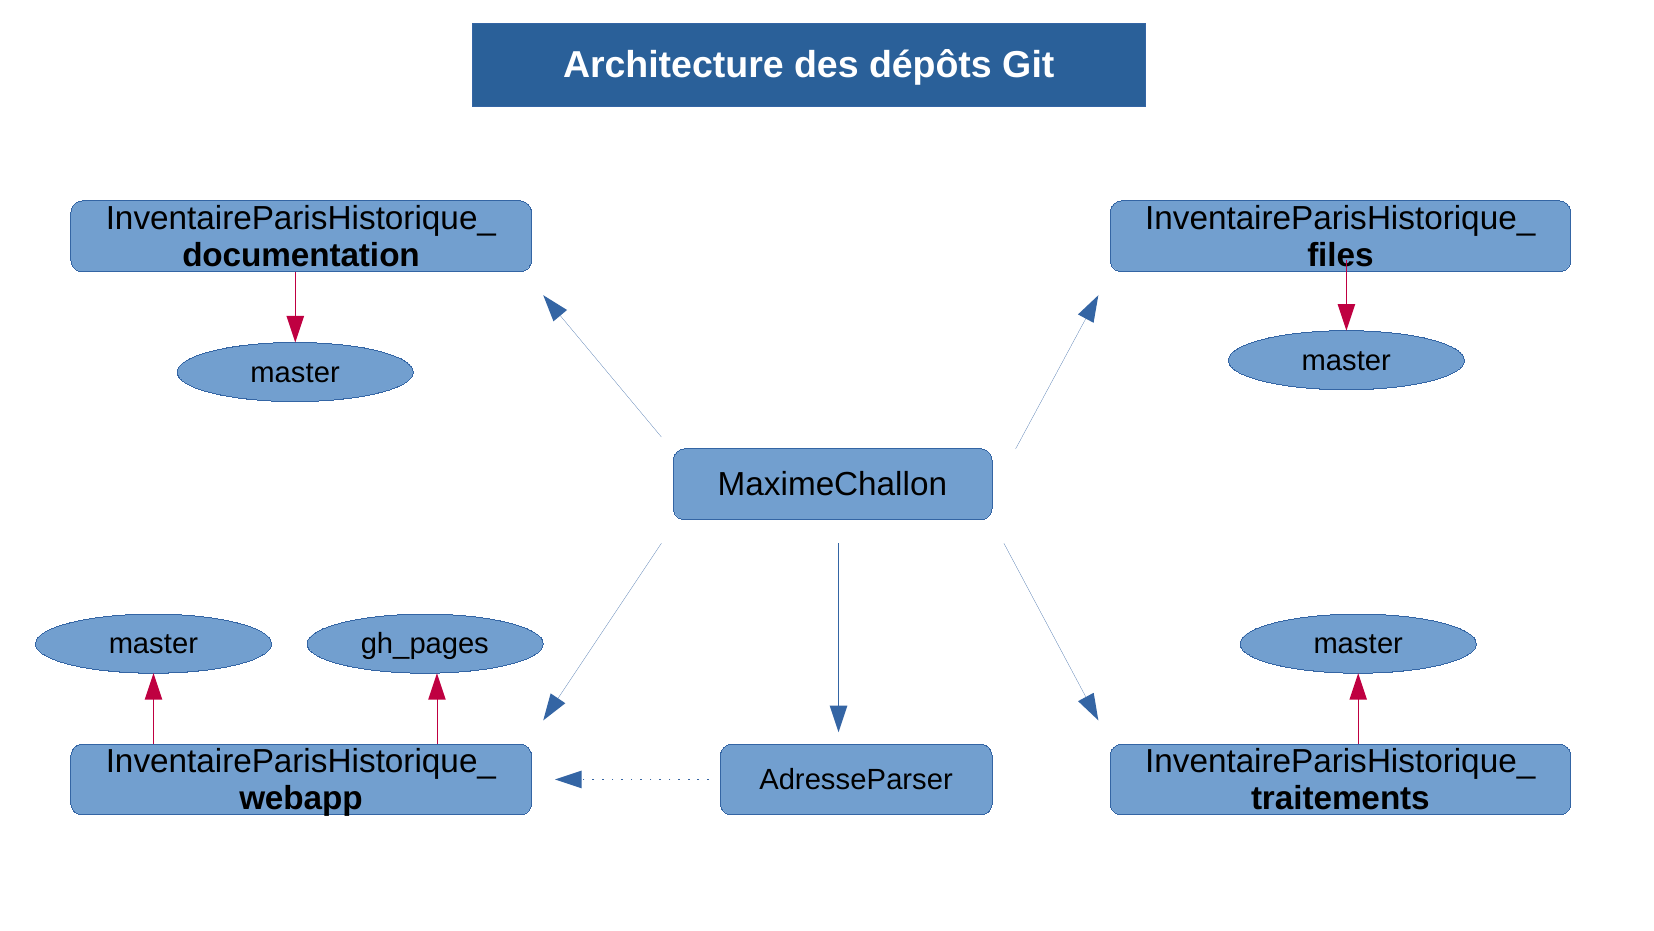

Architecture des dépôts Git
InventaireParisHistorique_
documentation
InventaireParisHistorique_
files
master
master
MaximeChallon
master
gh_pages
master
InventaireParisHistorique_
webapp
AdresseParser
InventaireParisHistorique_
traitements